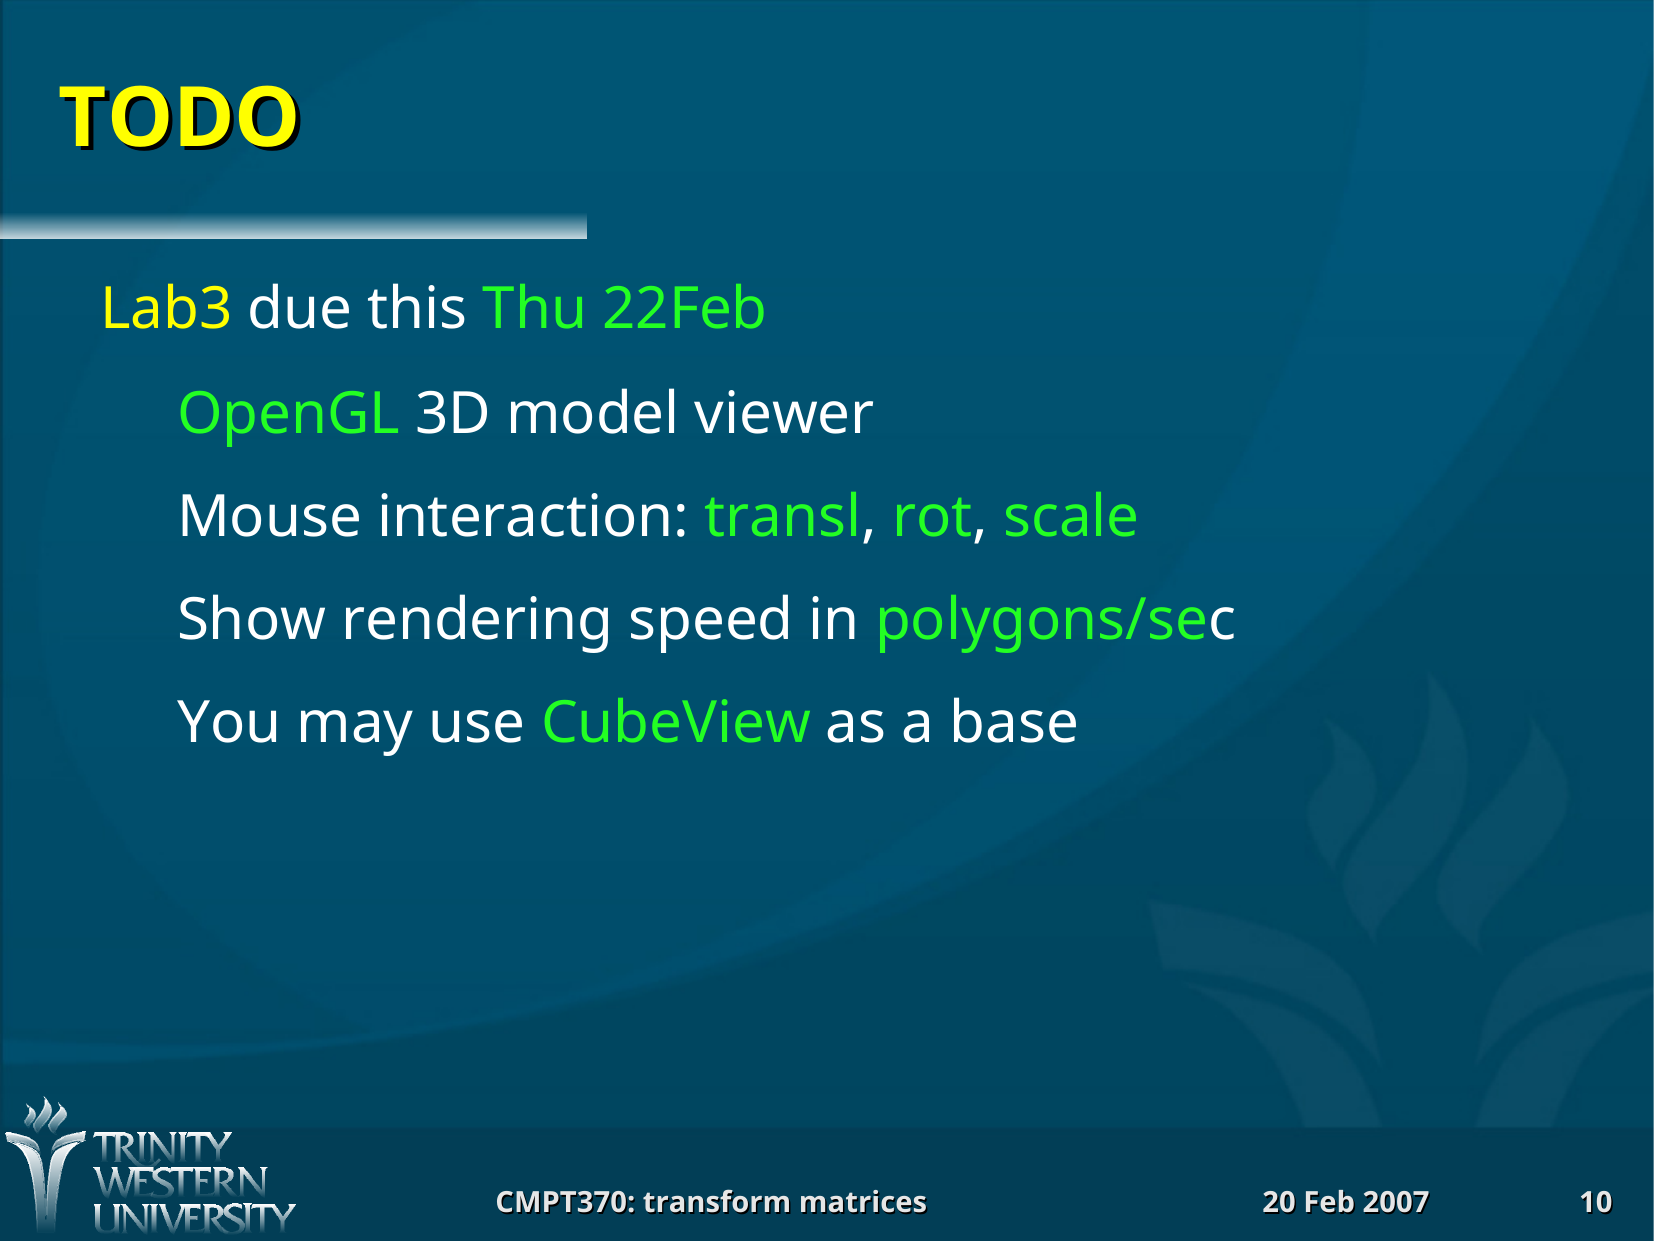

# TODO
Lab3 due this Thu 22Feb
OpenGL 3D model viewer
Mouse interaction: transl, rot, scale
Show rendering speed in polygons/sec
You may use CubeView as a base
CMPT370: transform matrices
20 Feb 2007
10